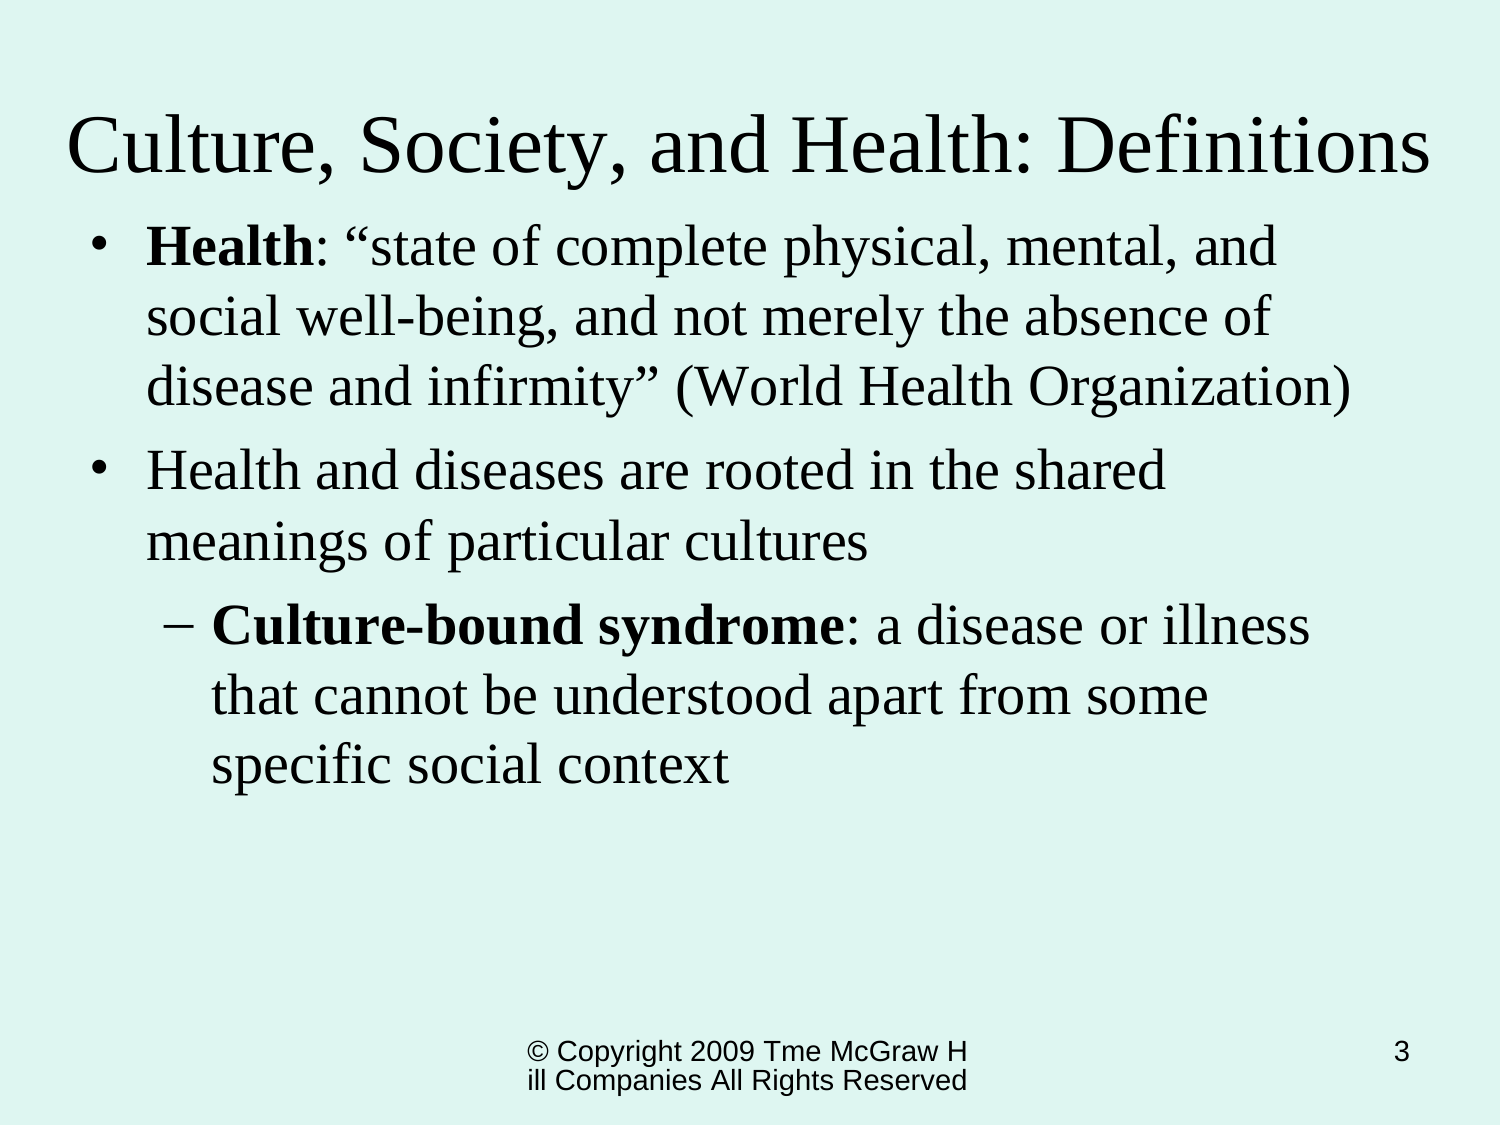

# Culture, Society, and Health: Definitions
Health: “state of complete physical, mental, and social well-being, and not merely the absence of disease and infirmity” (World Health Organization)
Health and diseases are rooted in the shared meanings of particular cultures
Culture-bound syndrome: a disease or illness that cannot be understood apart from some specific social context
© Copyright 2009 Tme McGraw Hill Companies All Rights Reserved
3